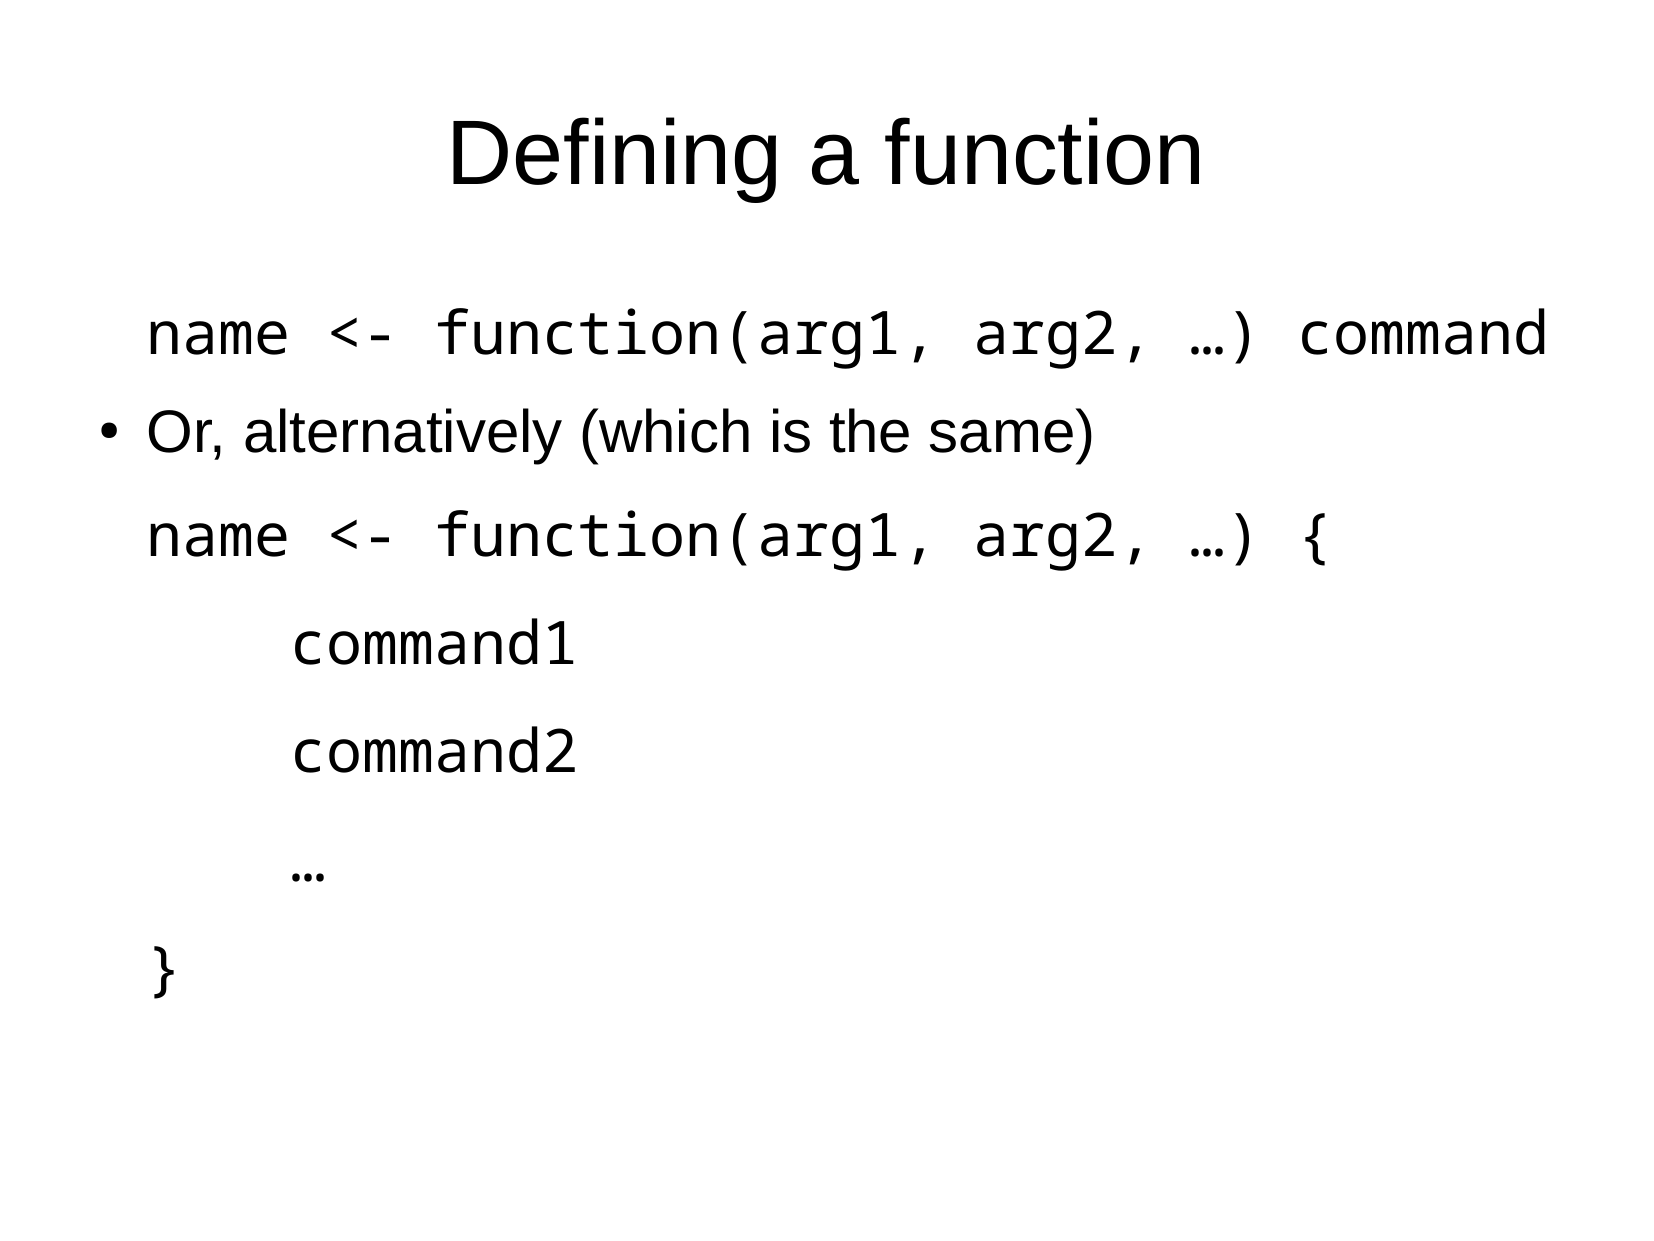

# Defining a function
name <- function(arg1, arg2, …) command
Or, alternatively (which is the same)
name <- function(arg1, arg2, …) {
 command1
 command2
 …
}